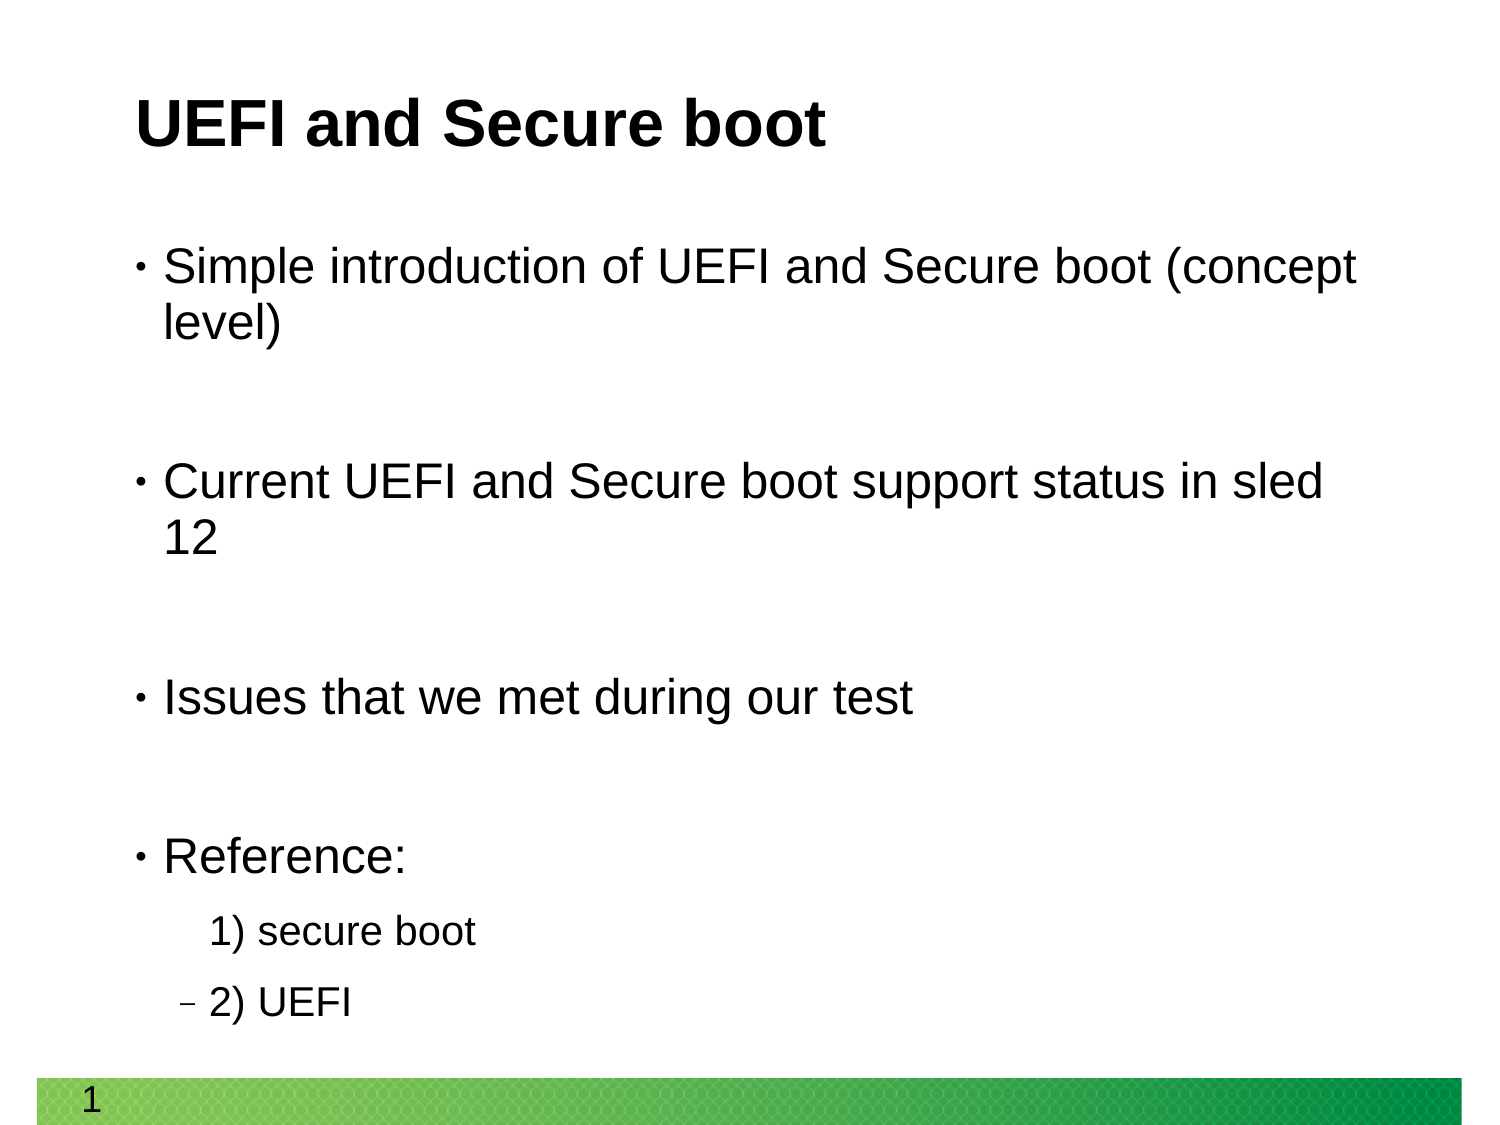

# UEFI and Secure boot
Simple introduction of UEFI and Secure boot (concept level)
Current UEFI and Secure boot support status in sled 12
Issues that we met during our test
Reference:
1) secure boot
2) UEFI